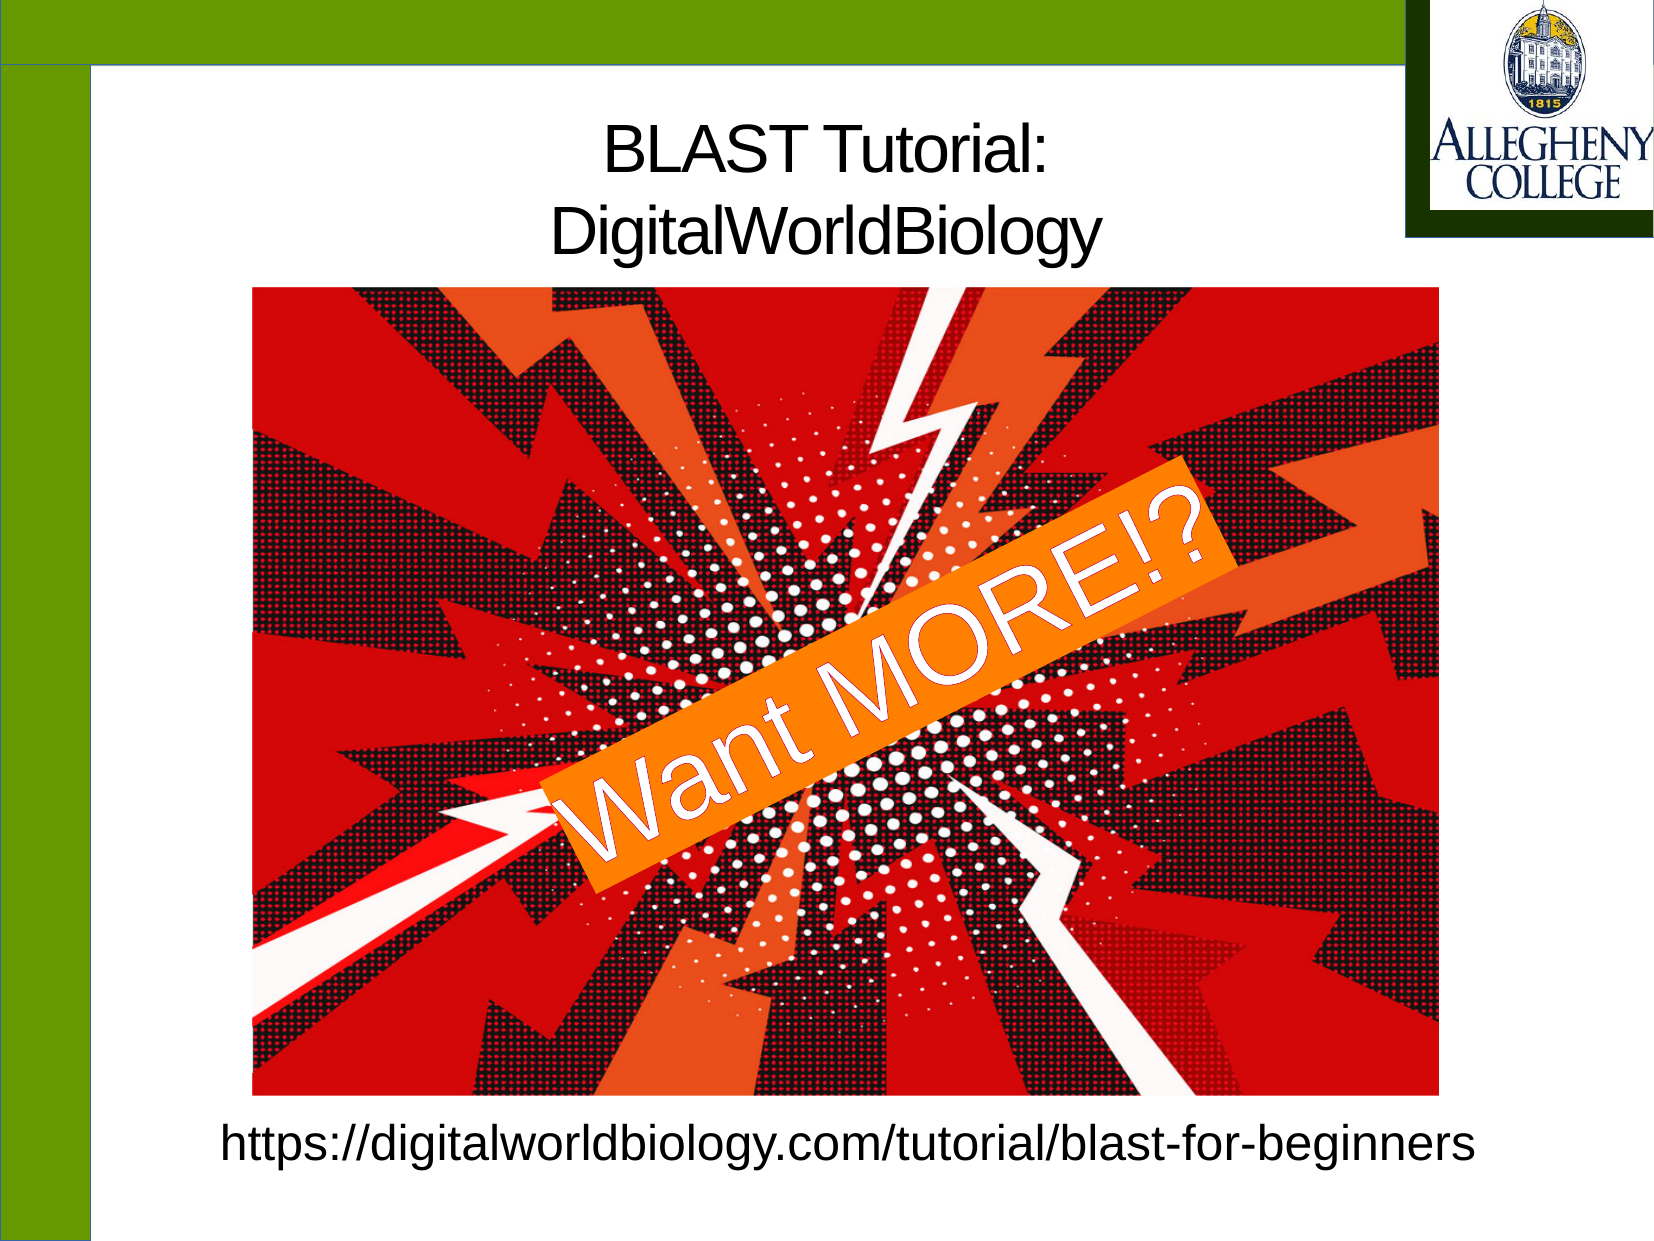

# BLAST Tutorial: DigitalWorldBiology
Want MORE!?
https://digitalworldbiology.com/tutorial/blast-for-beginners